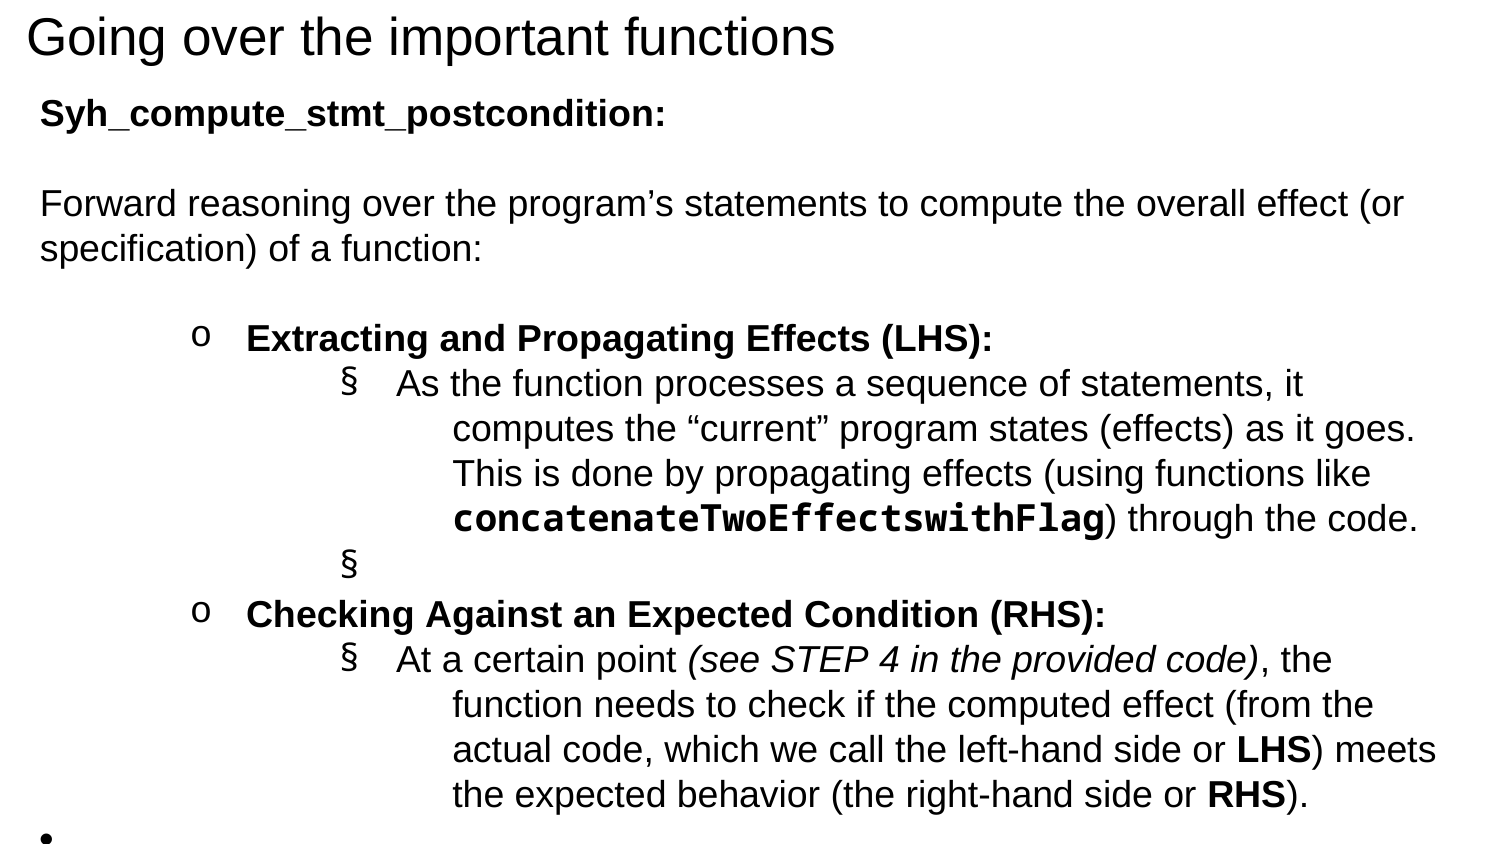

# Going over the important functions
Syh_compute_stmt_postcondition:
Forward reasoning over the program’s statements to compute the overall effect (or specification) of a function:
Extracting and Propagating Effects (LHS):
As the function processes a sequence of statements, it computes the “current” program states (effects) as it goes. This is done by propagating effects (using functions like concatenateTwoEffectswithFlag) through the code.
Checking Against an Expected Condition (RHS):
At a certain point (see STEP 4 in the provided code), the function needs to check if the computed effect (from the actual code, which we call the left-hand side or LHS) meets the expected behavior (the right-hand side or RHS).